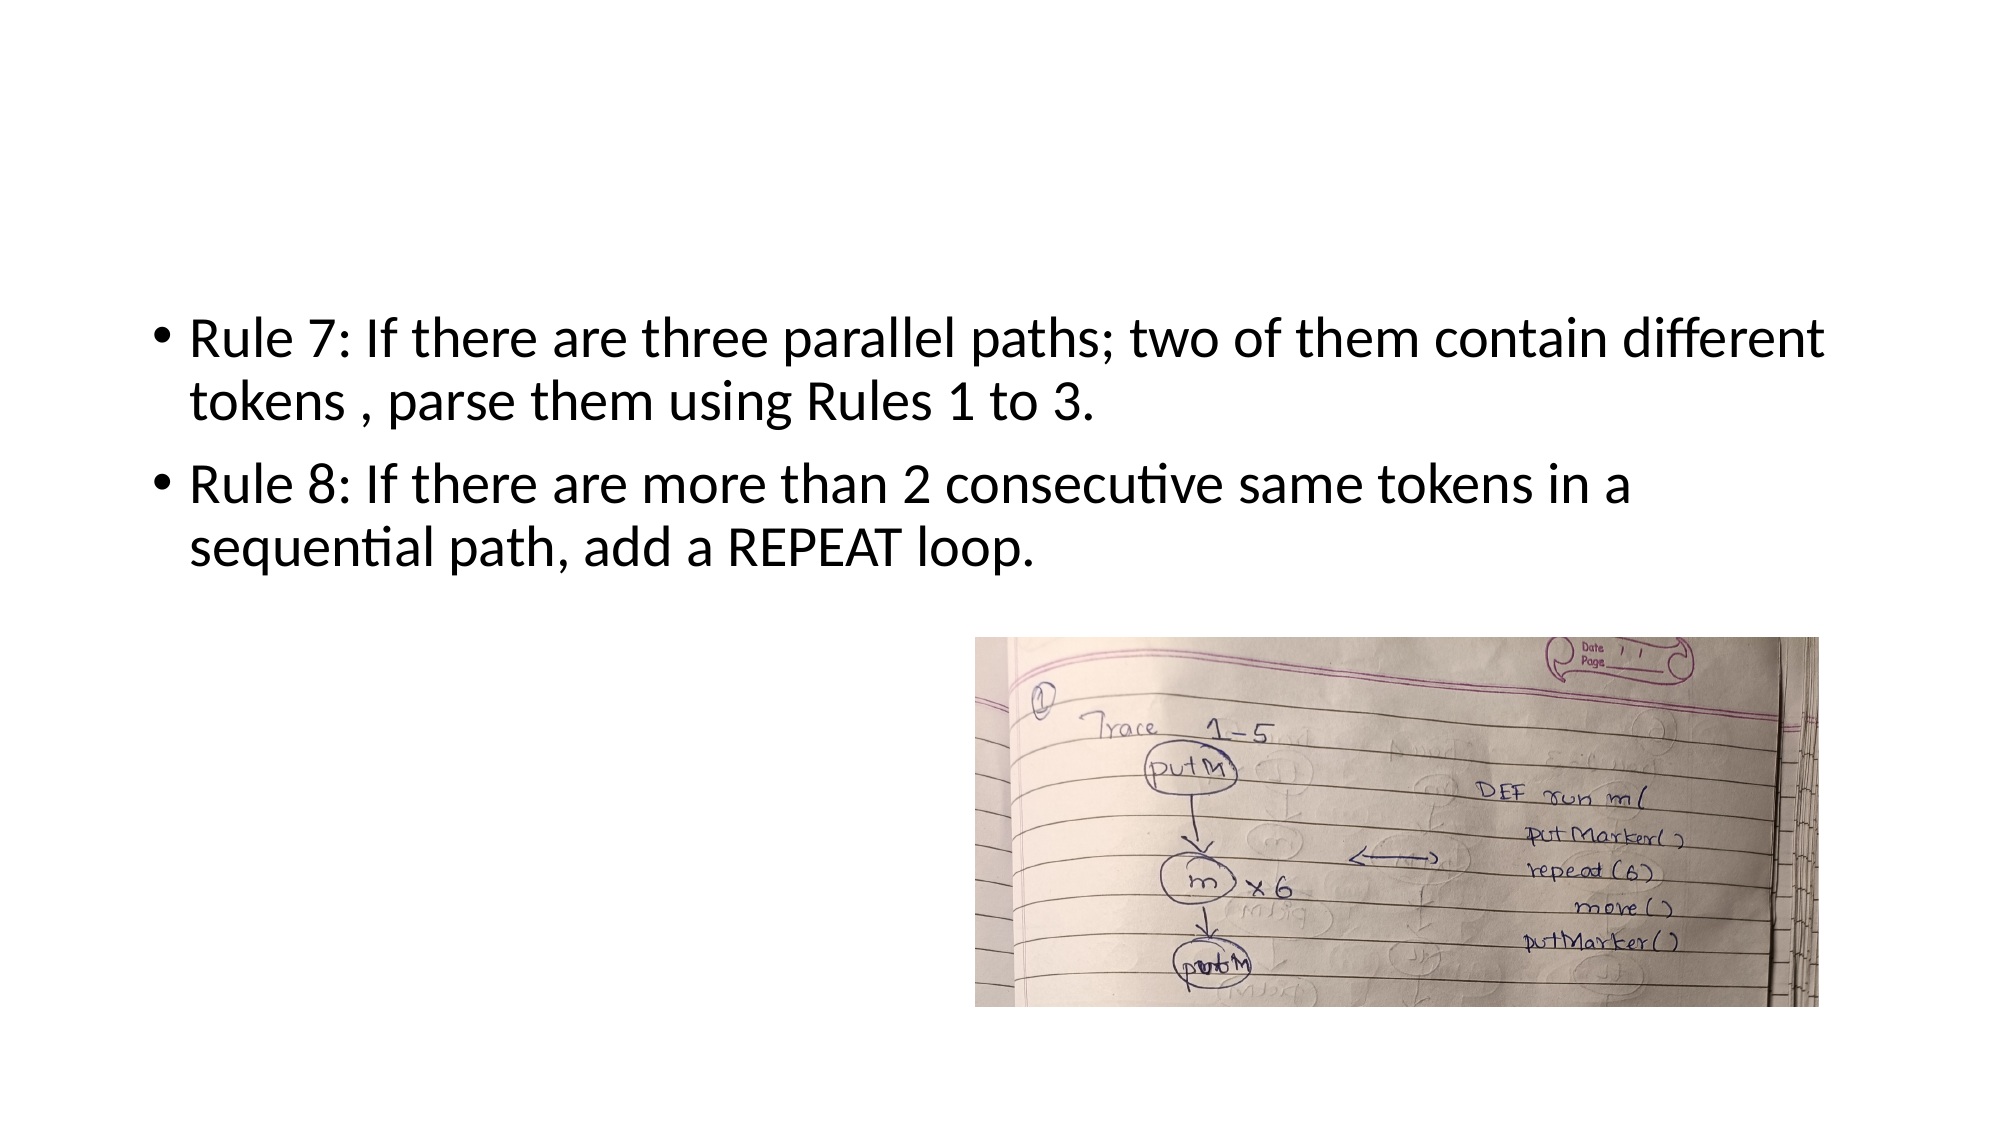

#
Rule 7: If there are three parallel paths; two of them contain different tokens , parse them using Rules 1 to 3.
Rule 8: If there are more than 2 consecutive same tokens in a sequential path, add a REPEAT loop.